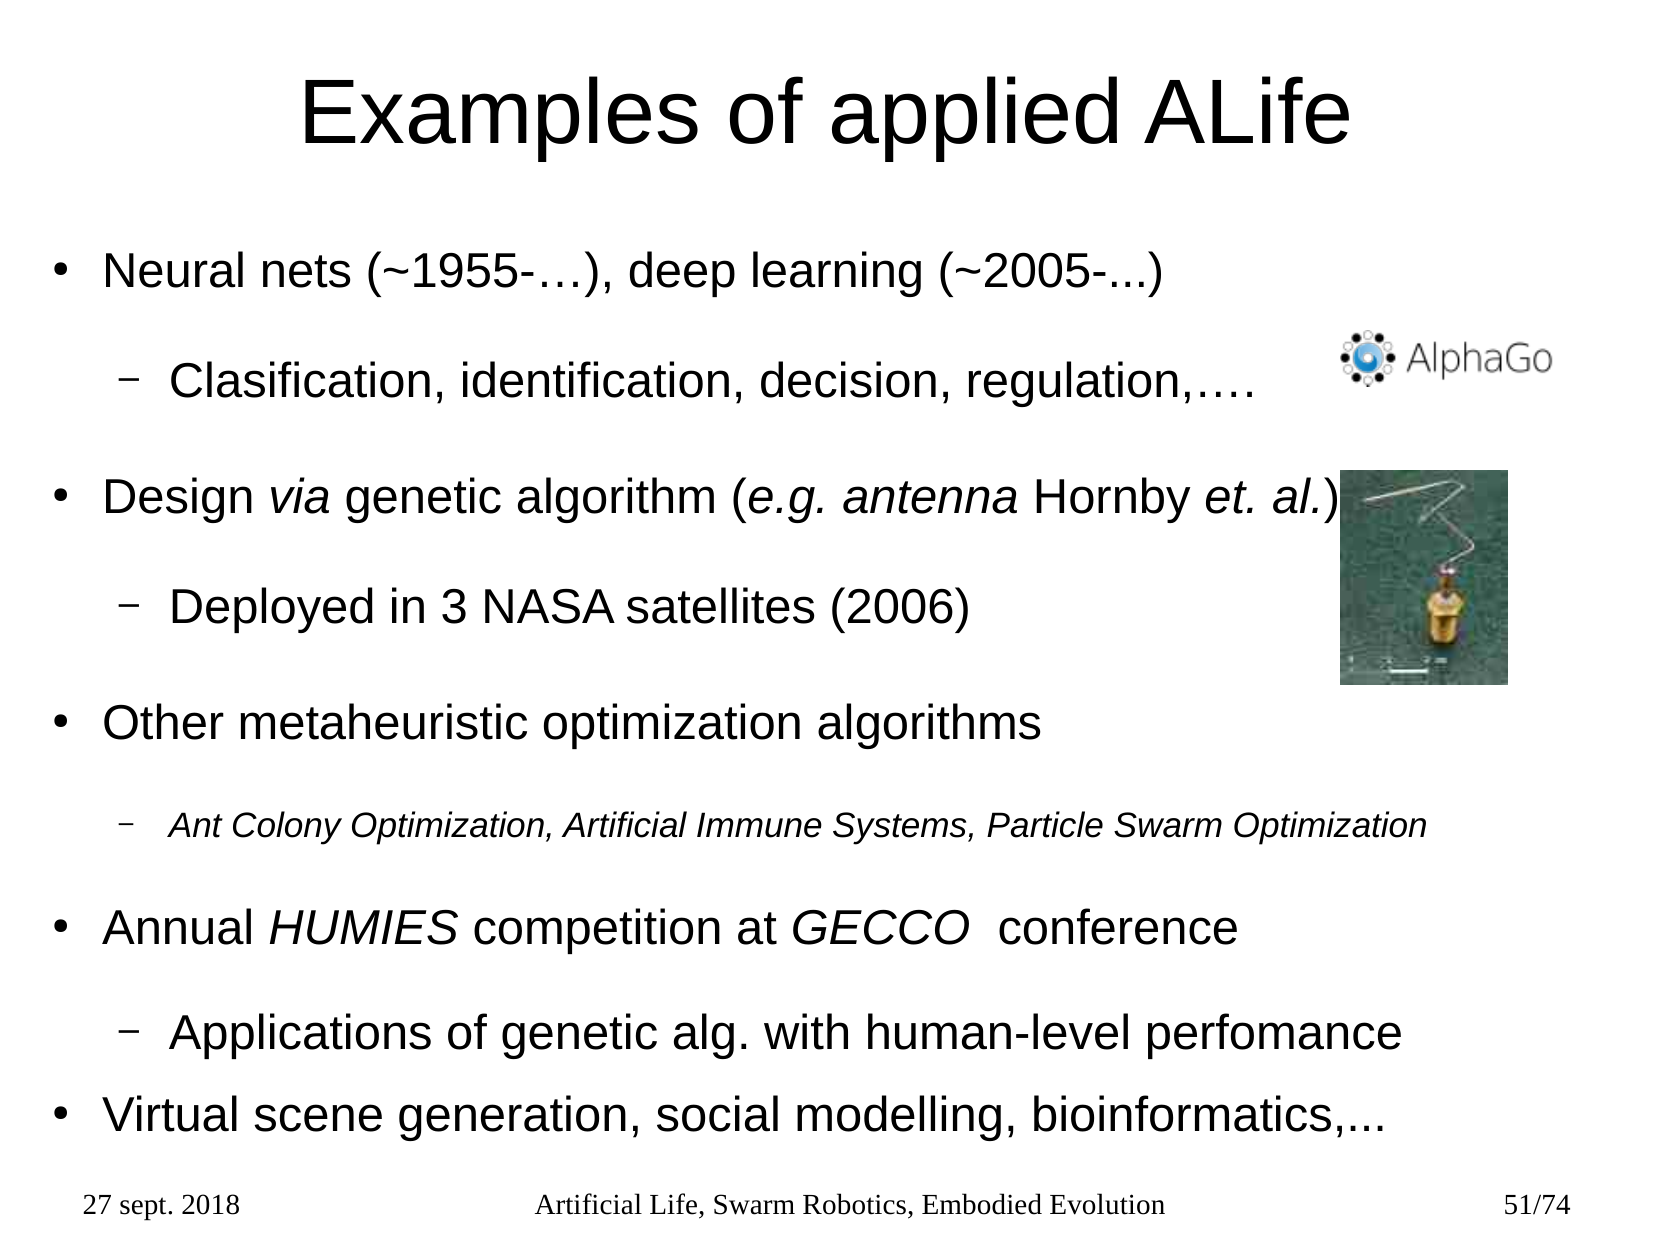

# Examples of applied ALife
Neural nets (~1955-…), deep learning (~2005-...)
Clasification, identification, decision, regulation,….
Design via genetic algorithm (e.g. antenna Hornby et. al.)
Deployed in 3 NASA satellites (2006)
Other metaheuristic optimization algorithms
Ant Colony Optimization, Artificial Immune Systems, Particle Swarm Optimization
Annual HUMIES competition at GECCO conference
Applications of genetic alg. with human-level perfomance
Virtual scene generation, social modelling, bioinformatics,...
27 sept. 2018
Artificial Life, Swarm Robotics, Embodied Evolution
51